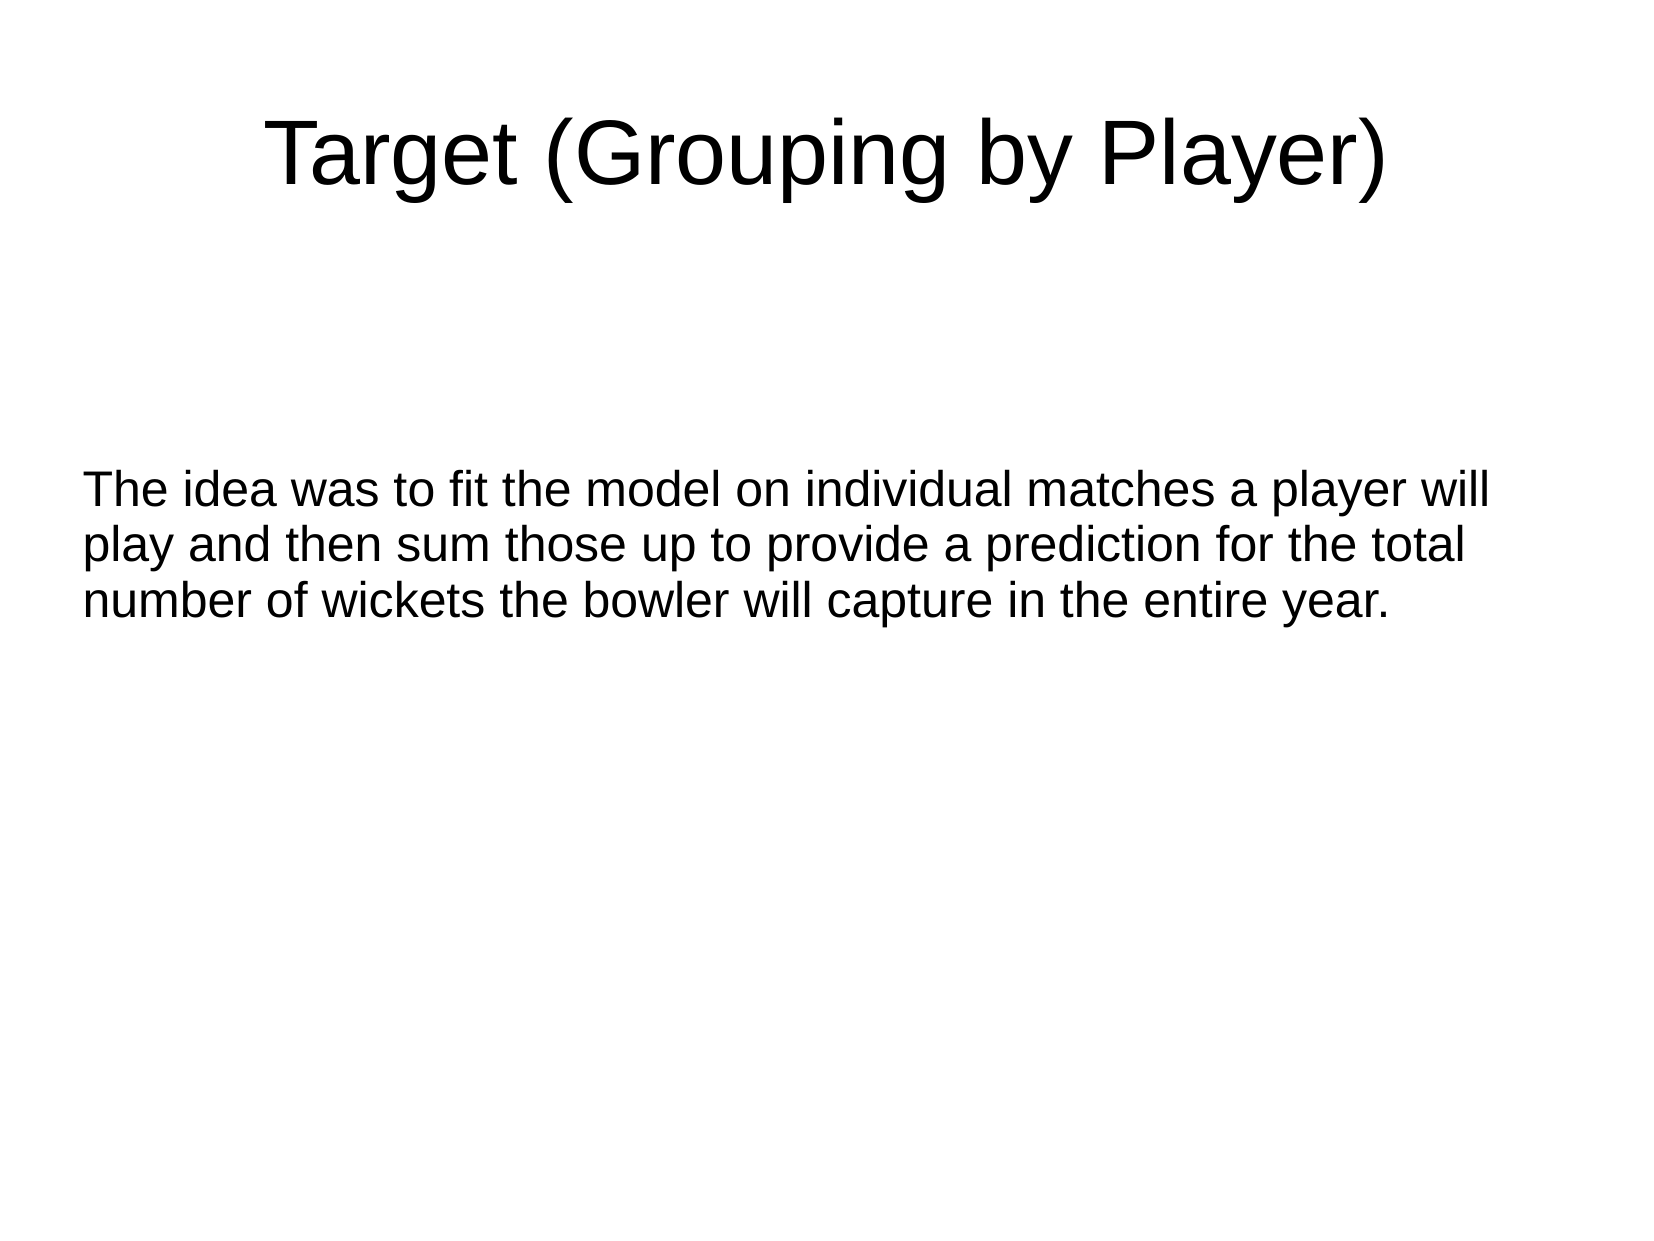

# Target (Grouping by Player)
The idea was to fit the model on individual matches a player will play and then sum those up to provide a prediction for the total number of wickets the bowler will capture in the entire year.